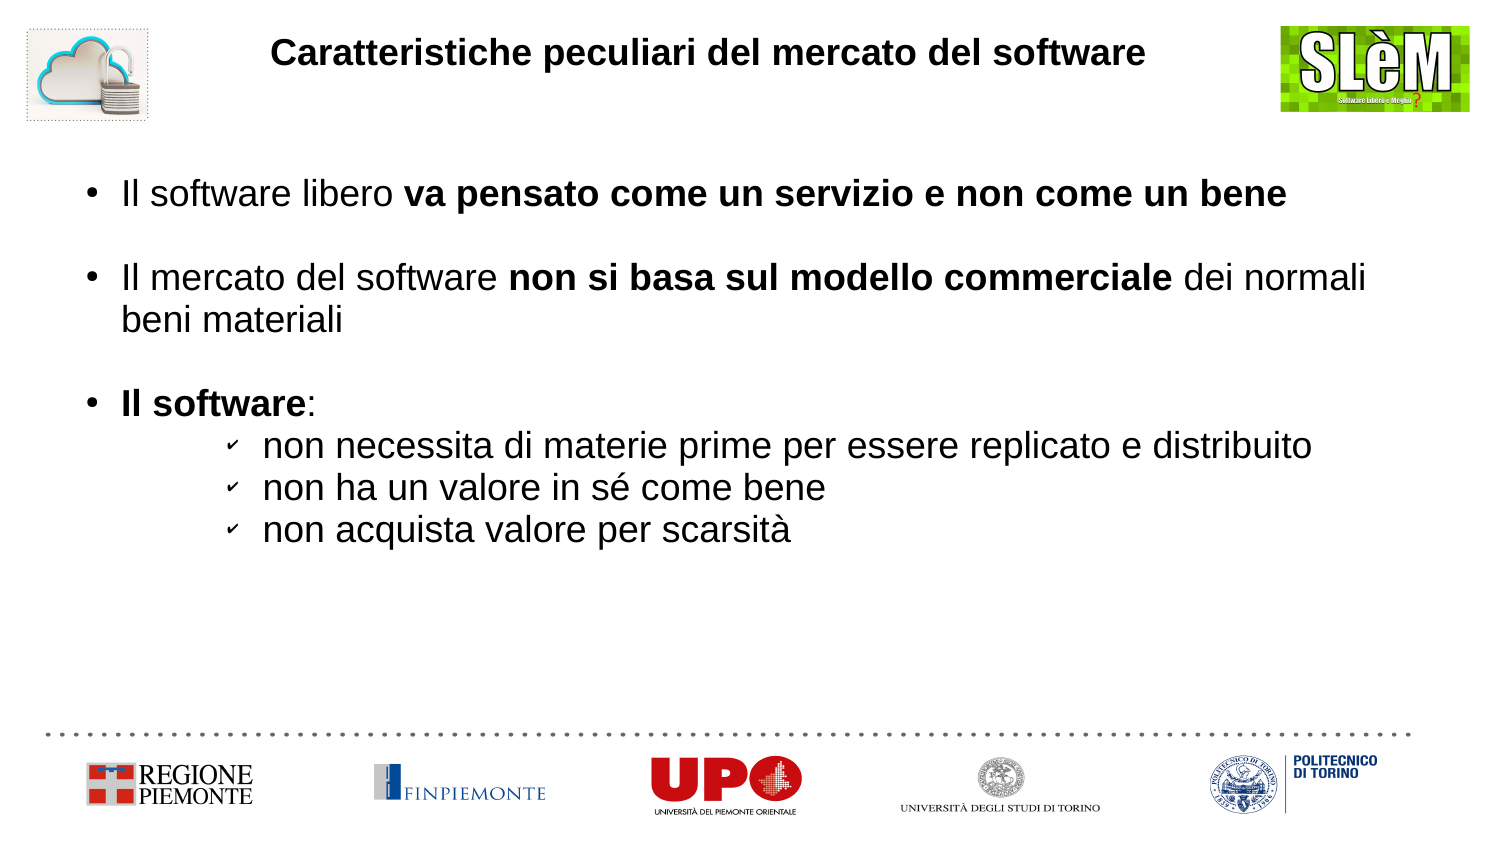

Caratteristiche peculiari del mercato del software
Il software libero va pensato come un servizio e non come un bene
Il mercato del software non si basa sul modello commerciale dei normali beni materiali
Il software:
non necessita di materie prime per essere replicato e distribuito
non ha un valore in sé come bene
non acquista valore per scarsità